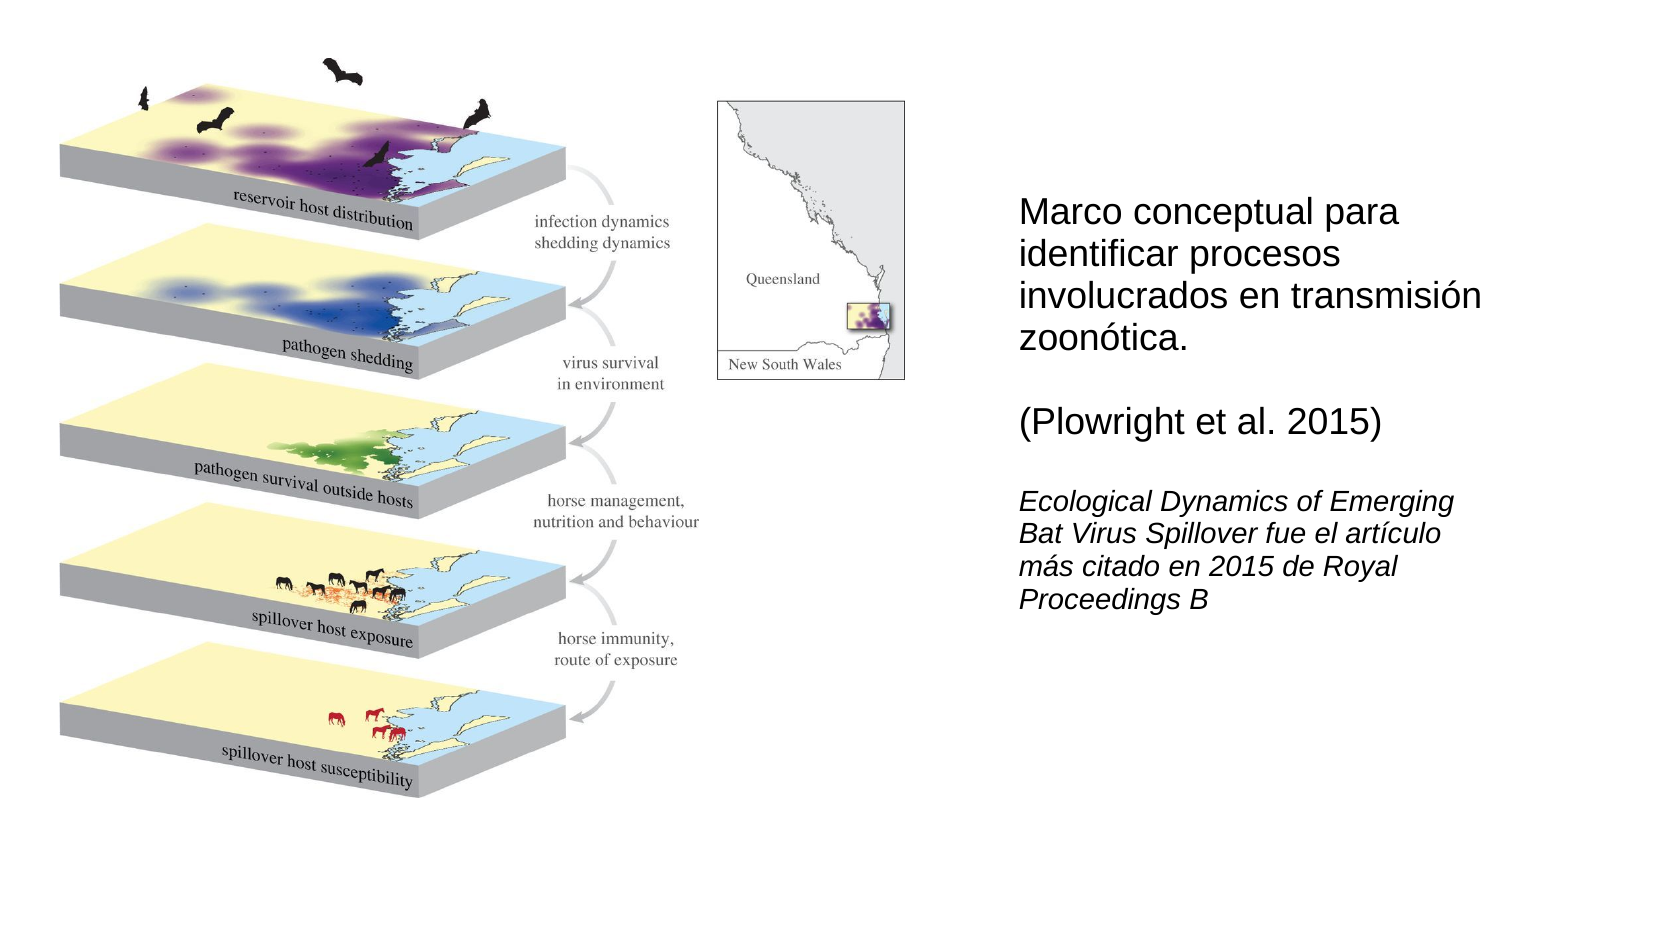

Marco conceptual para identificar procesos involucrados en transmisión zoonótica.
(Plowright et al. 2015)
Ecological Dynamics of Emerging Bat Virus Spillover fue el artículo más citado en 2015 de Royal Proceedings B